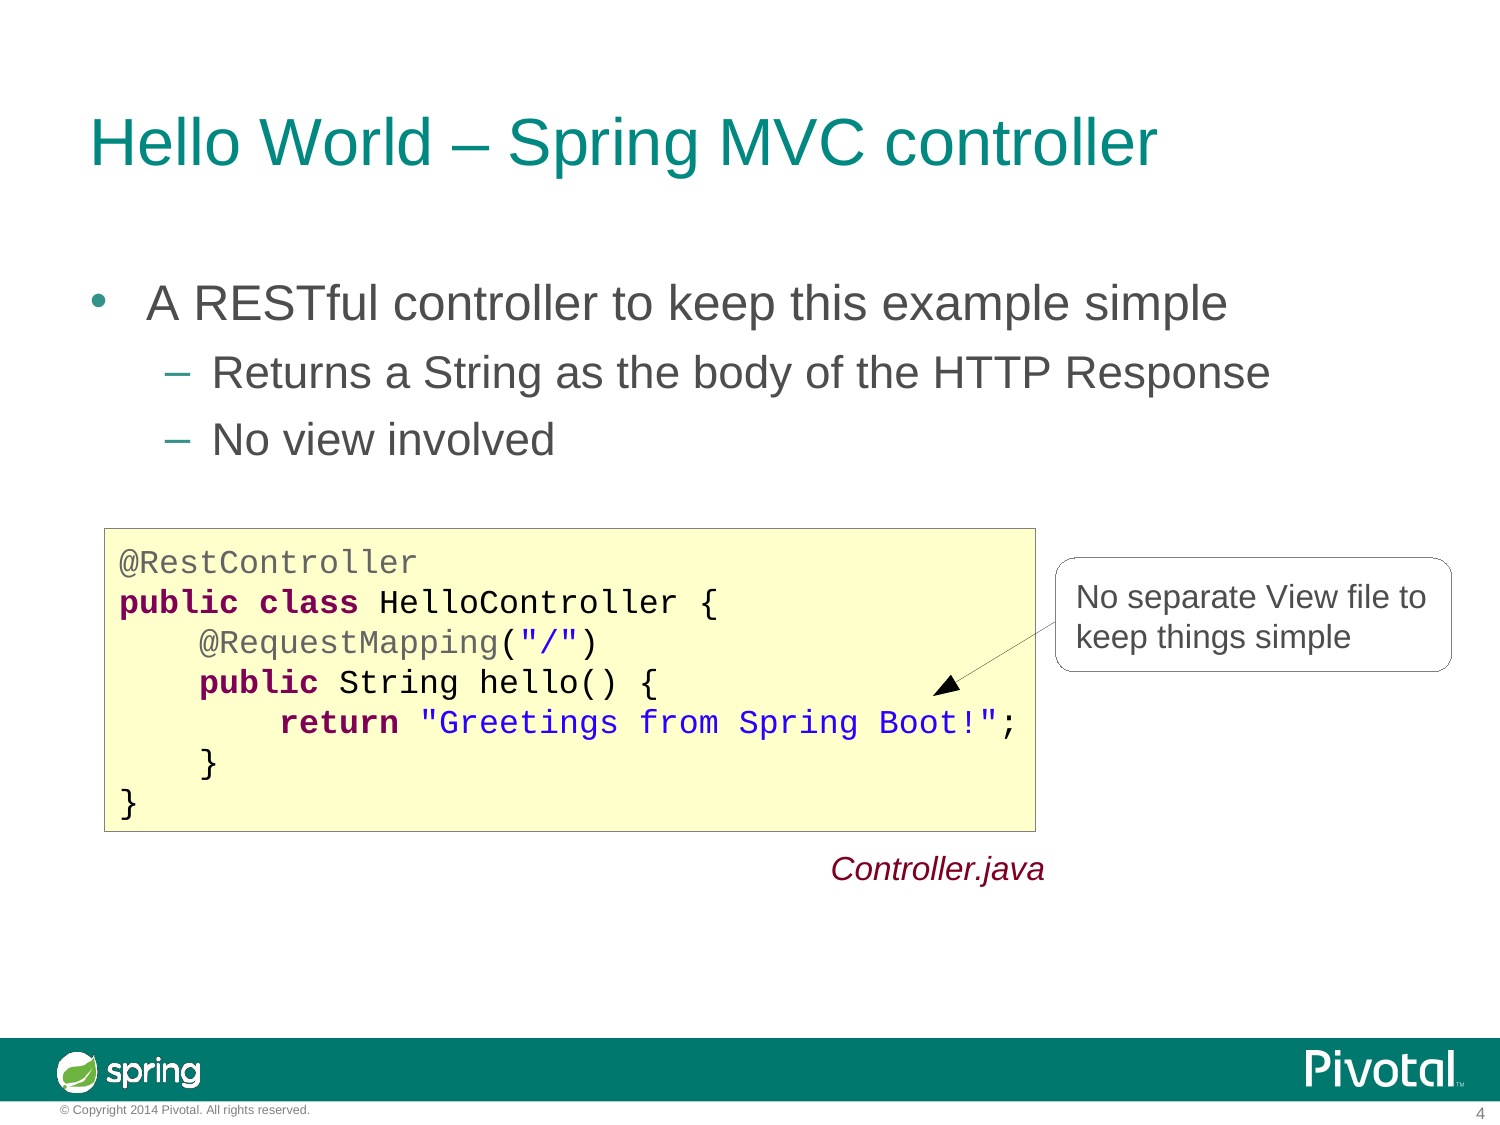

# Hello World – Spring MVC controller
A RESTful controller to keep this example simple
Returns a String as the body of the HTTP Response
No view involved
@RestController
public class HelloController {
 @RequestMapping("/")
 public String hello() {
 return "Greetings from Spring Boot!";
 }
}
No separate View file to keep things simple
Controller.java